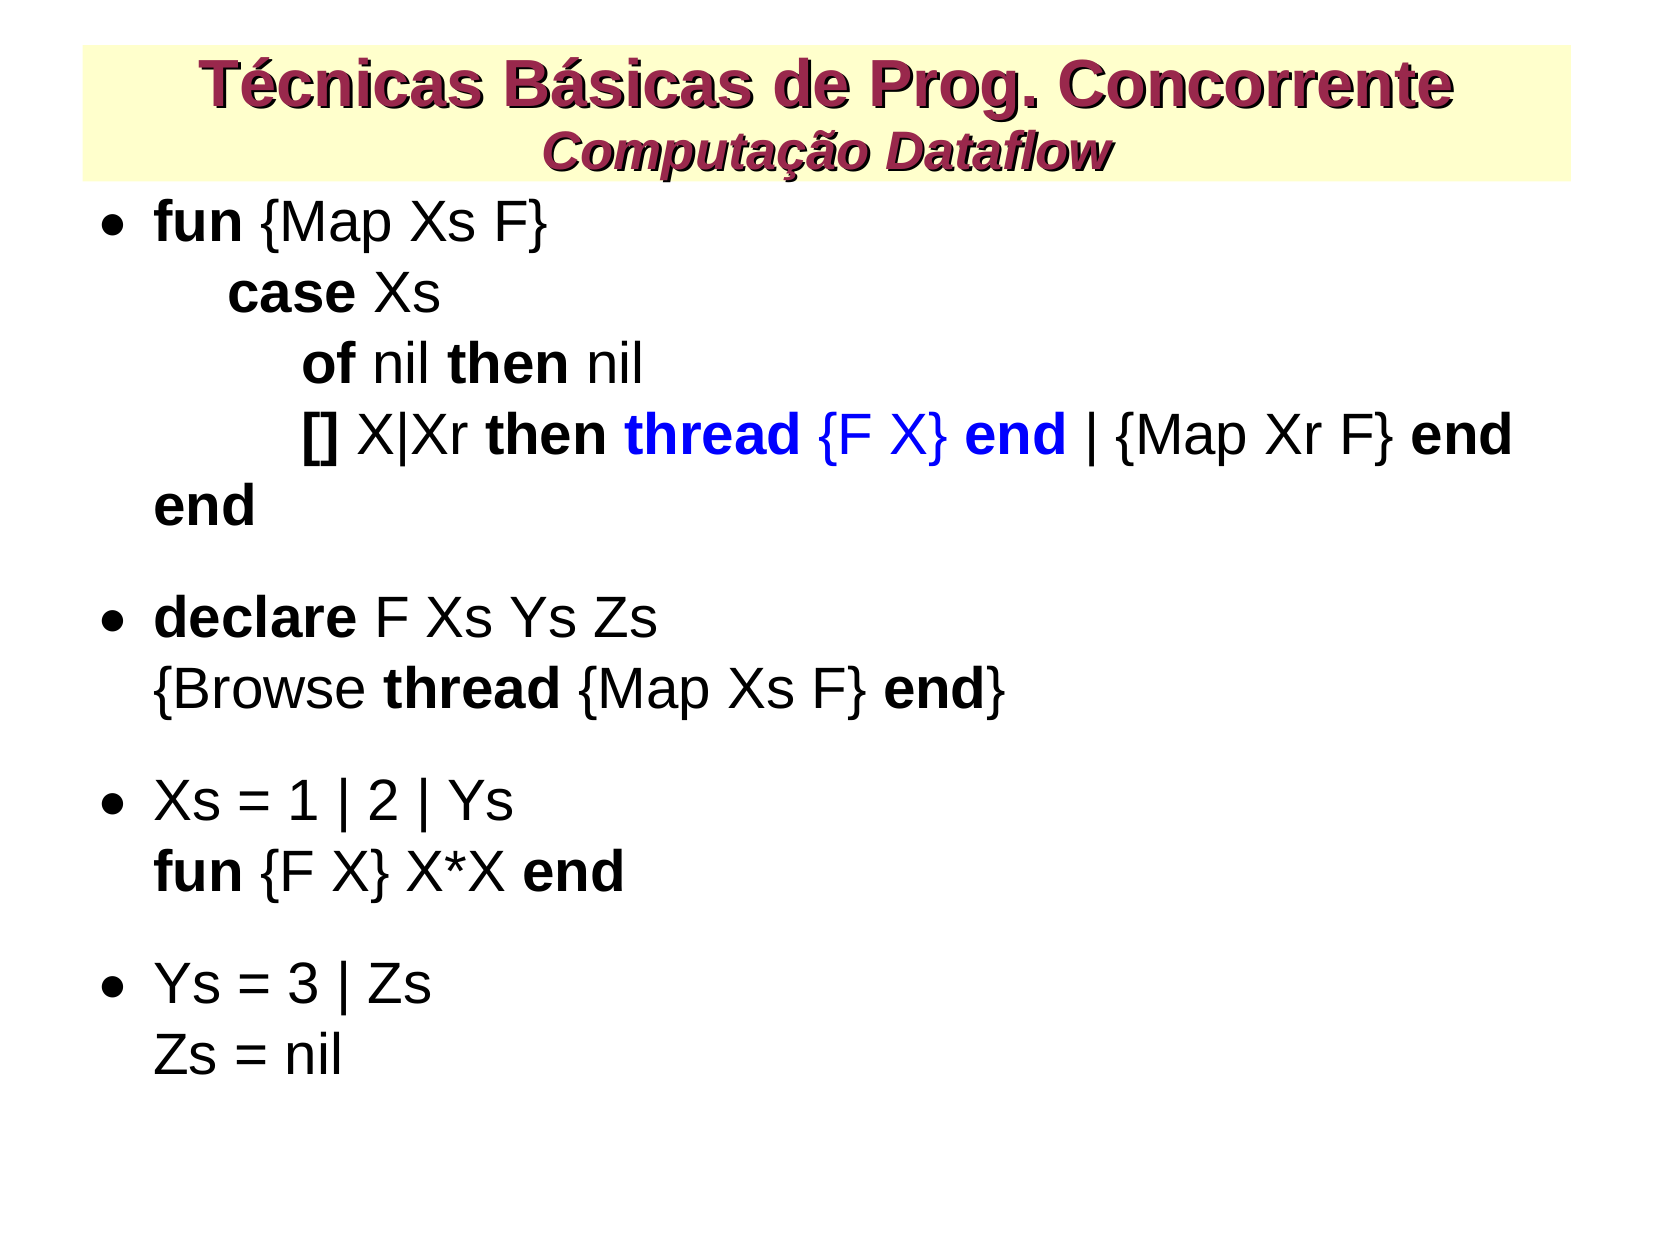

# Técnicas Básicas de Prog. Concorrente Computação Dataflow
fun {Map Xs F}
	case Xs
		of nil then nil
		[] X|Xr then thread {F X} end | {Map Xr F} end
end
declare F Xs Ys Zs
{Browse thread {Map Xs F} end}
Xs = 1 | 2 | Ys
fun {F X} X*X end
Ys = 3 | Zs
Zs = nil